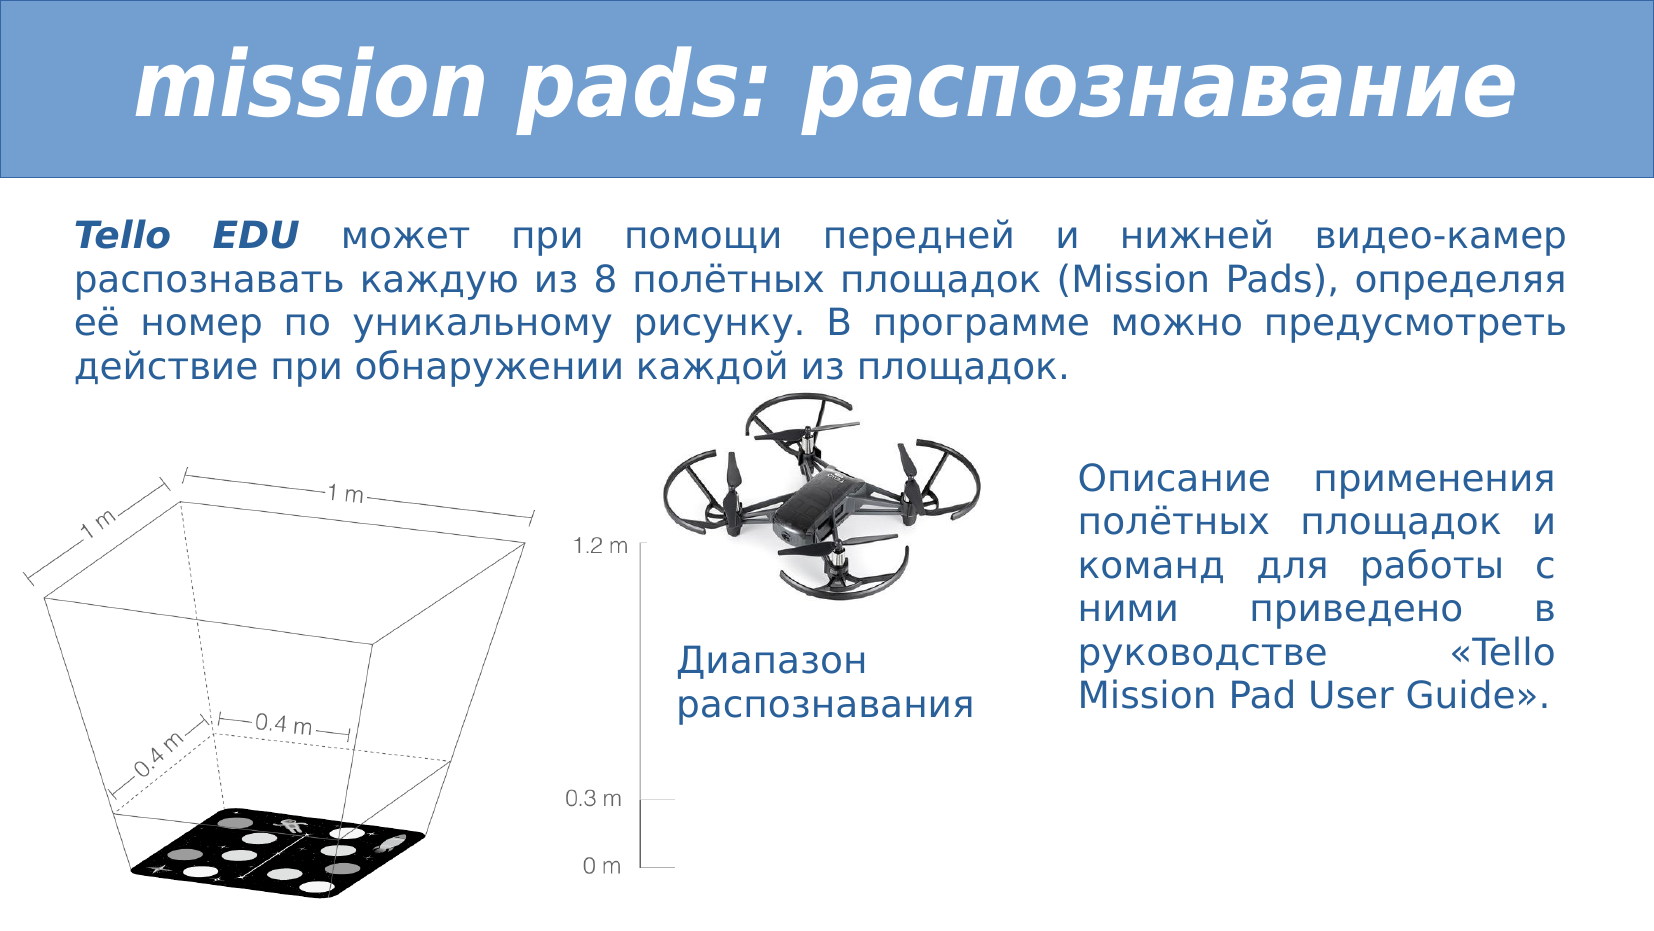

mission pads: распознавание
Tello EDU может при помощи передней и нижней видео-камер распознавать каждую из 8 полётных площадок (Mission Pads), определяя её номер по уникальному рисунку. В программе можно предусмотреть действие при обнаружении каждой из площадок.
Описание применения полётных площадок и команд для работы с ними приведено в руководстве «Tello Mission Pad User Guide».
Диапазон
распознавания